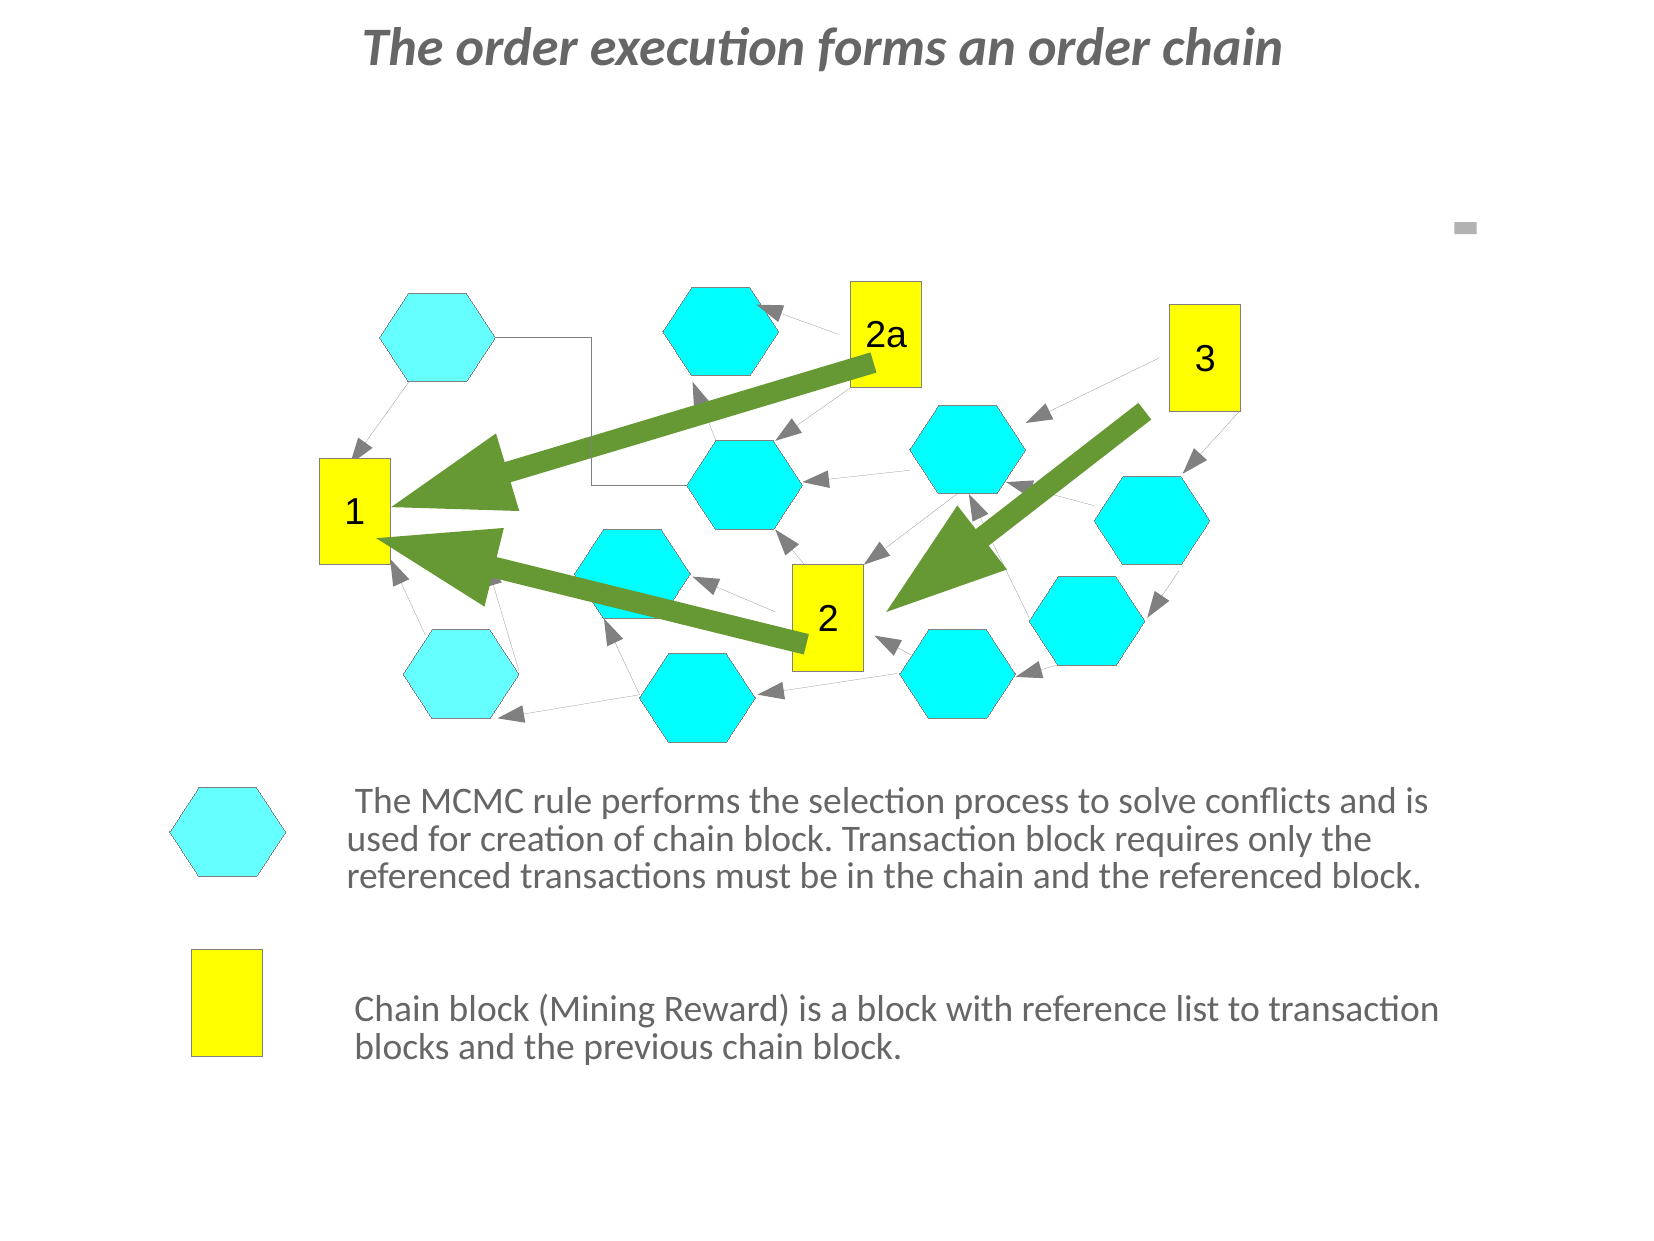

The order execution forms an order chain
2a
3
1
2
 The MCMC rule performs the selection process to solve conflicts and is used for creation of chain block. Transaction block requires only the referenced transactions must be in the chain and the referenced block.
Chain block (Mining Reward) is a block with reference list to transaction blocks and the previous chain block.